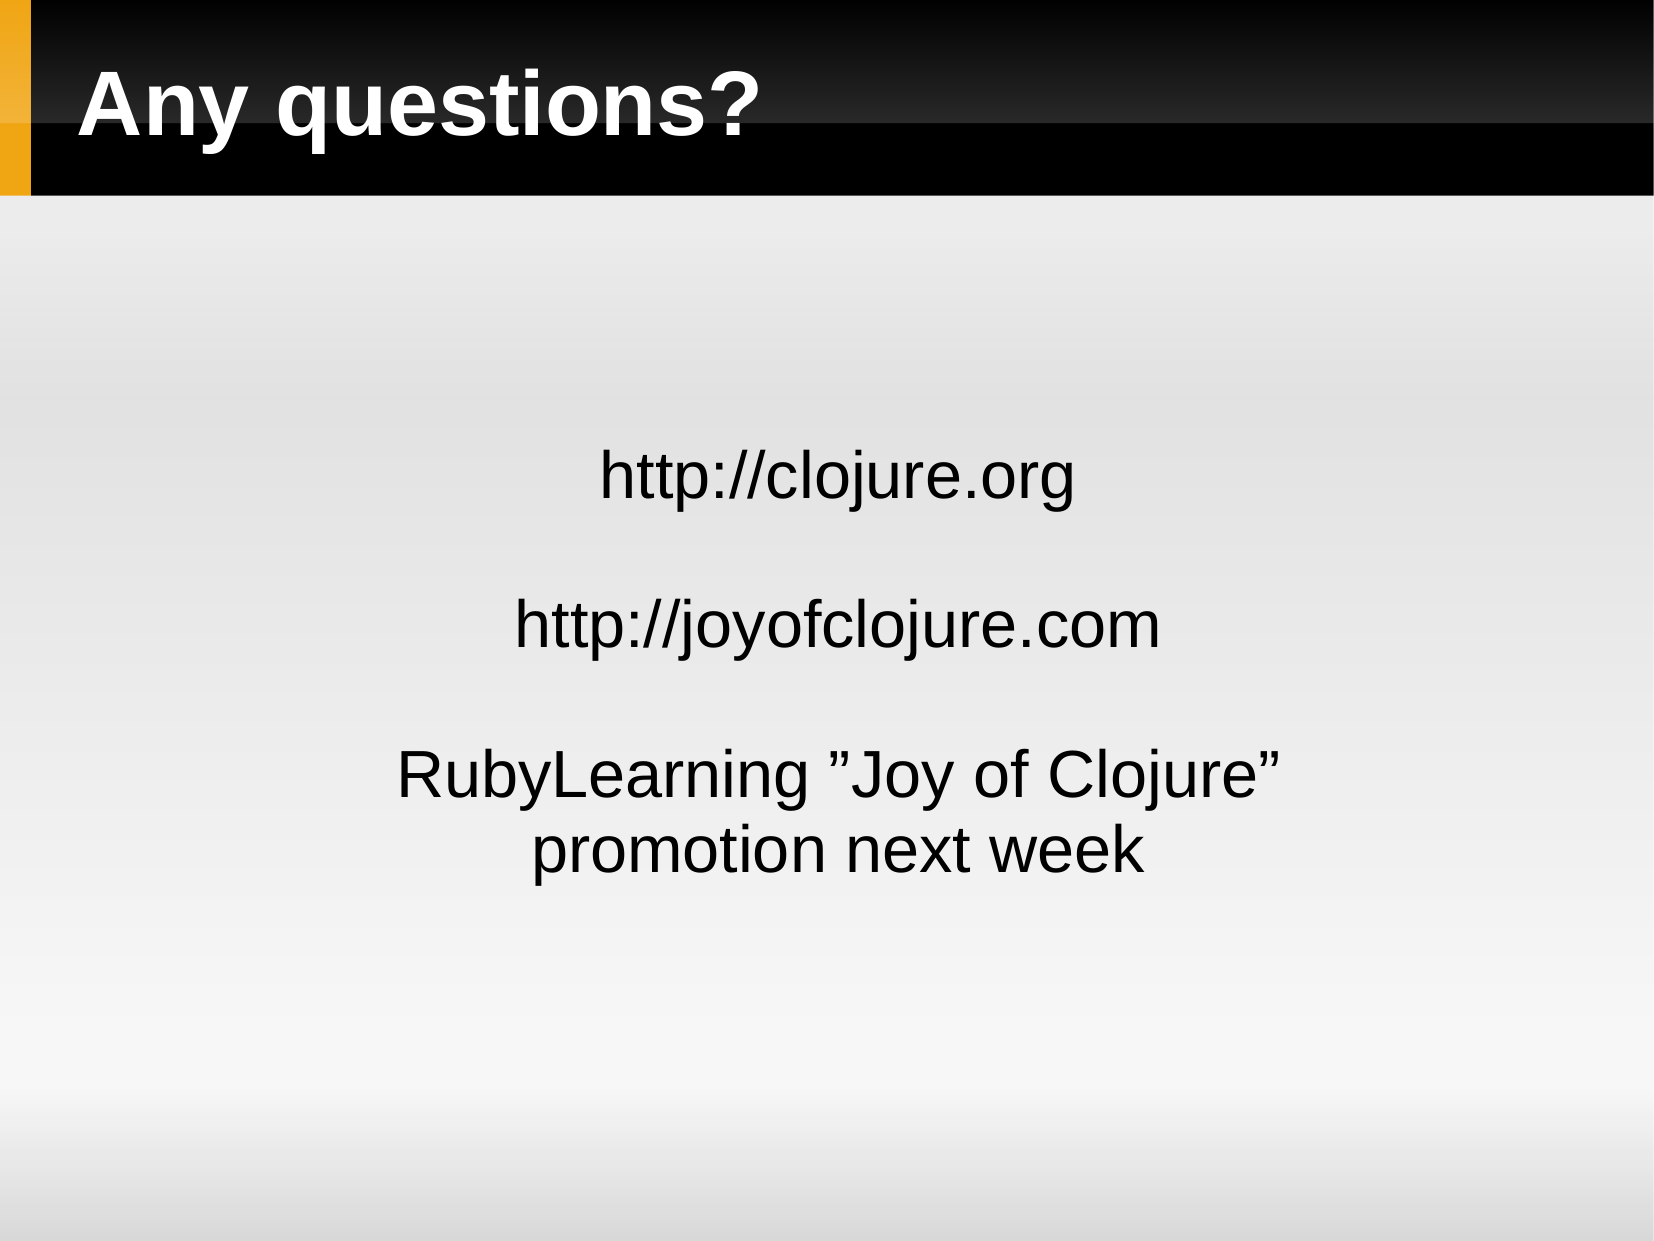

# Any questions?
http://clojure.org
http://joyofclojure.com
RubyLearning ”Joy of Clojure”
promotion next week